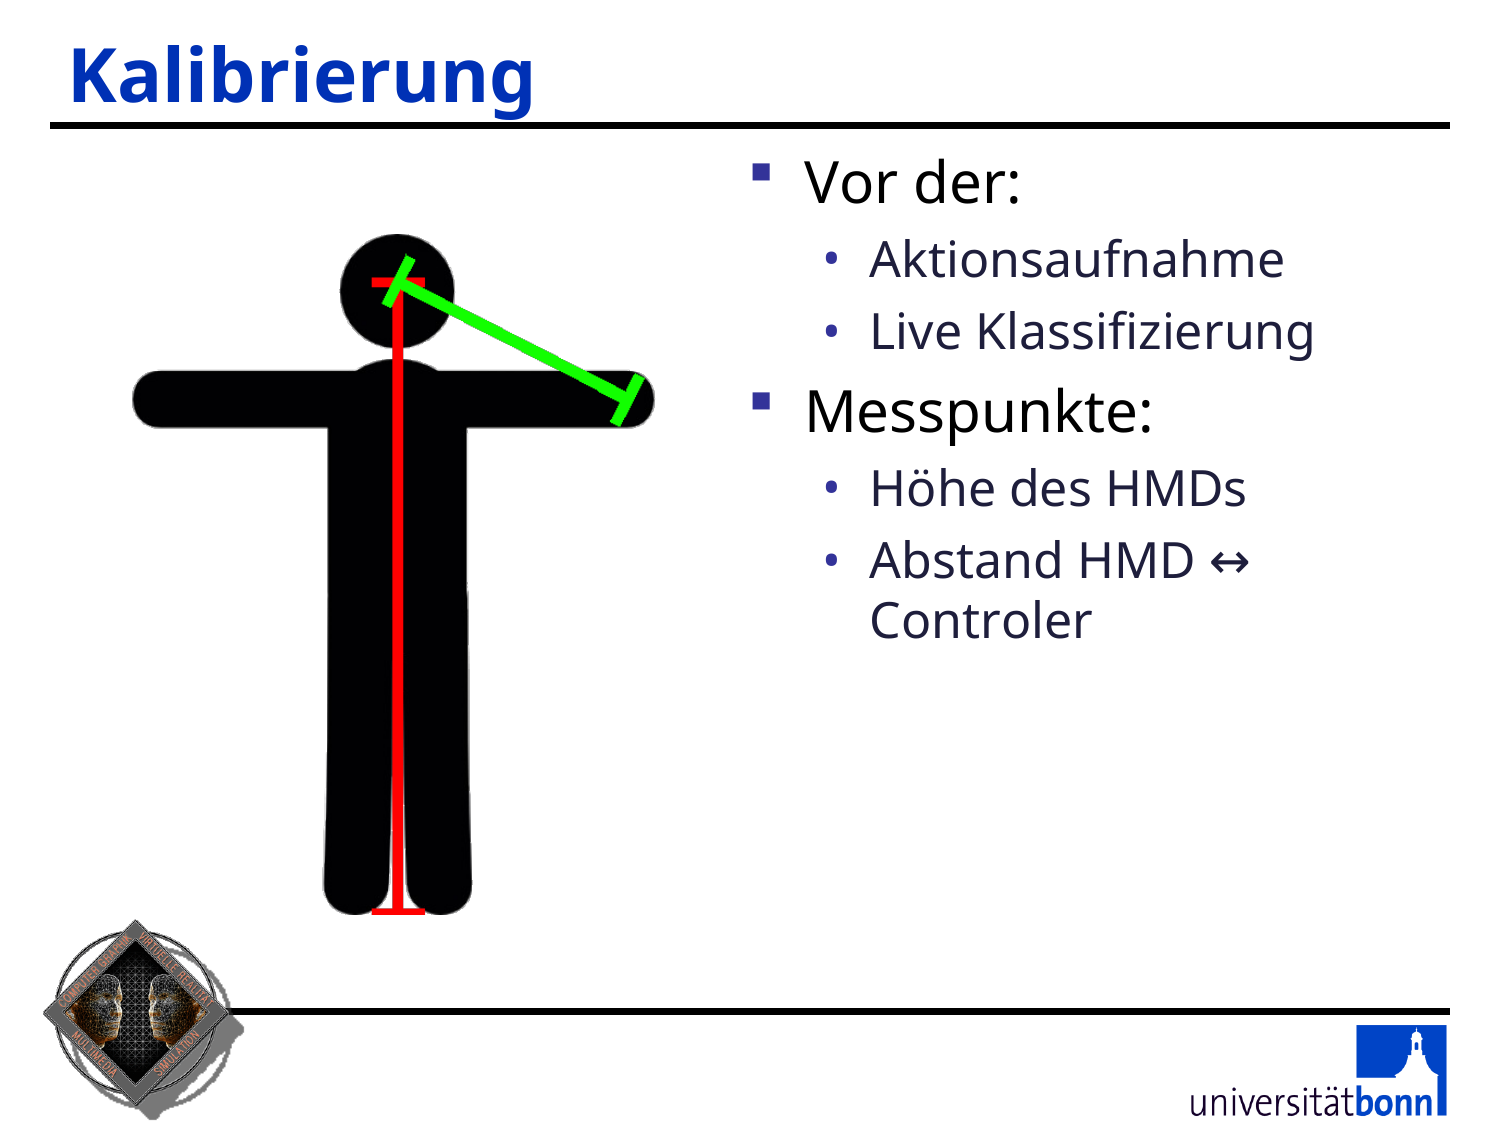

# Kalibrierung
Vor der:
Aktionsaufnahme
Live Klassifizierung
Messpunkte:
Höhe des HMDs
Abstand HMD ↔ Controler